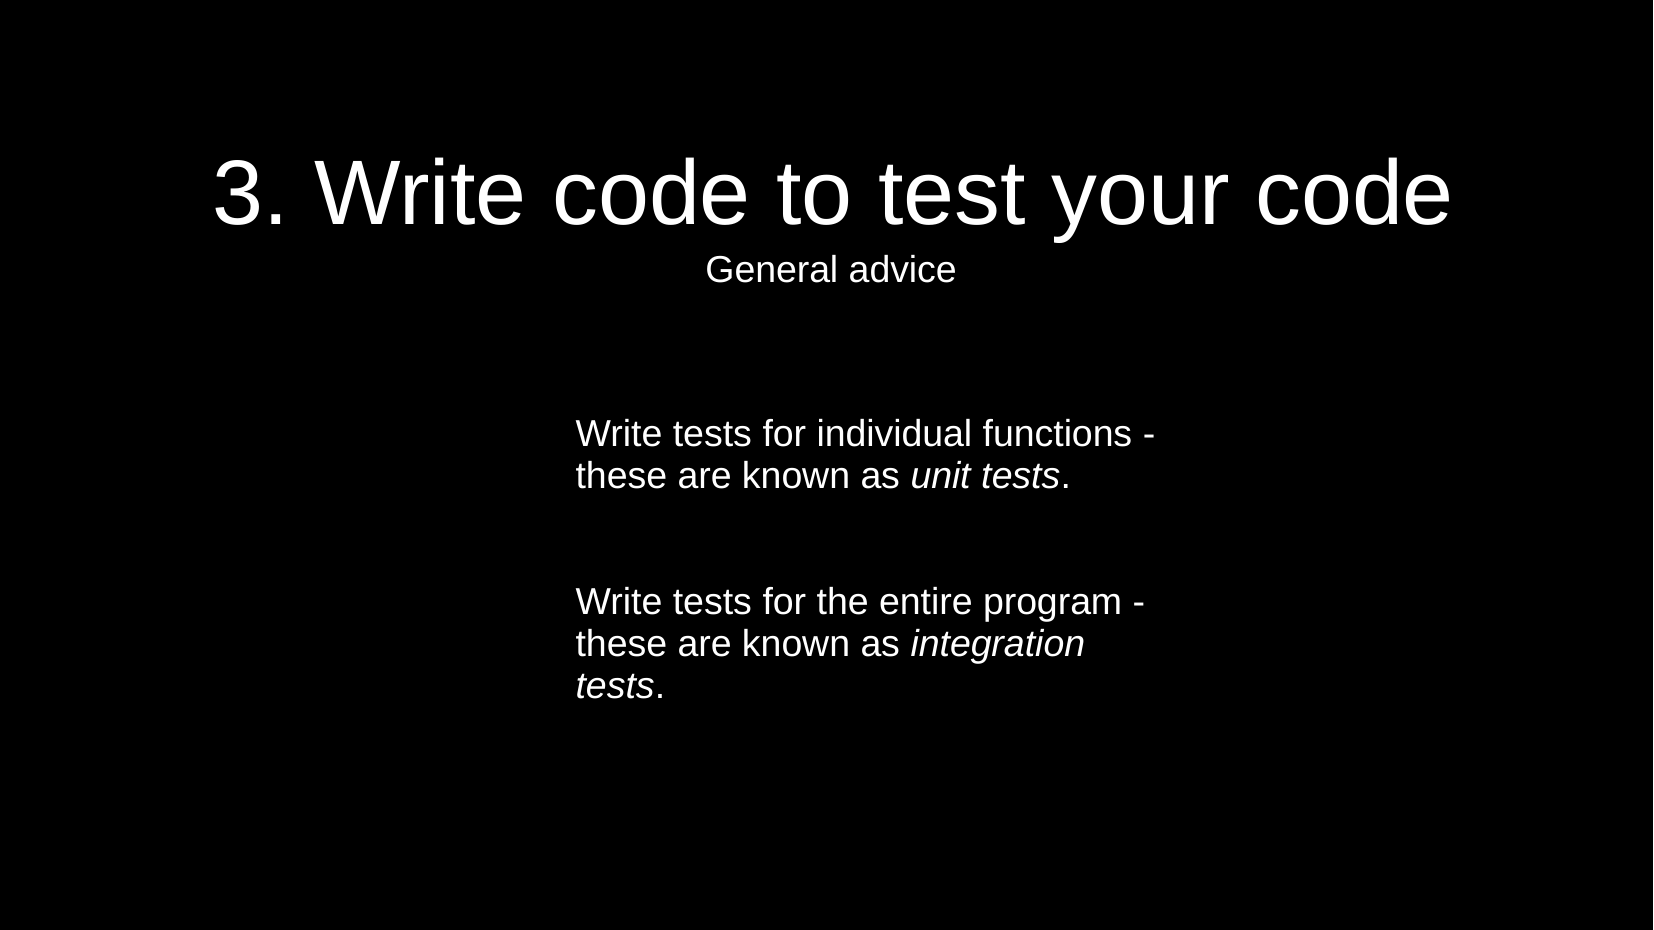

# 3. Write code to test your code
General advice
Write tests for individual functions - these are known as unit tests.
Write tests for the entire program - these are known as integration tests.